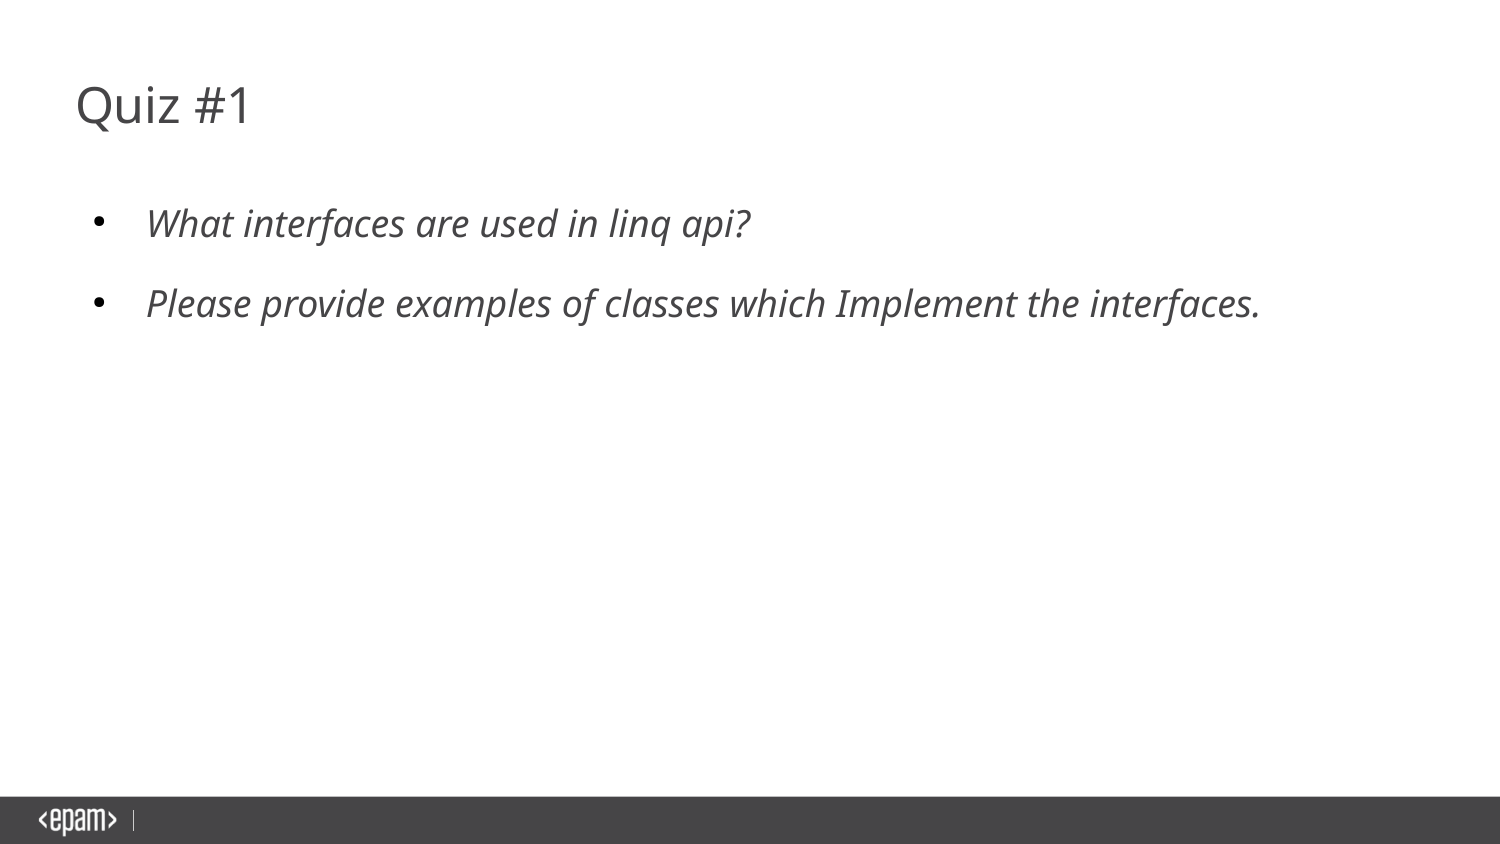

# Quiz #1
What interfaces are used in linq api?
Please provide examples of classes which Implement the interfaces.